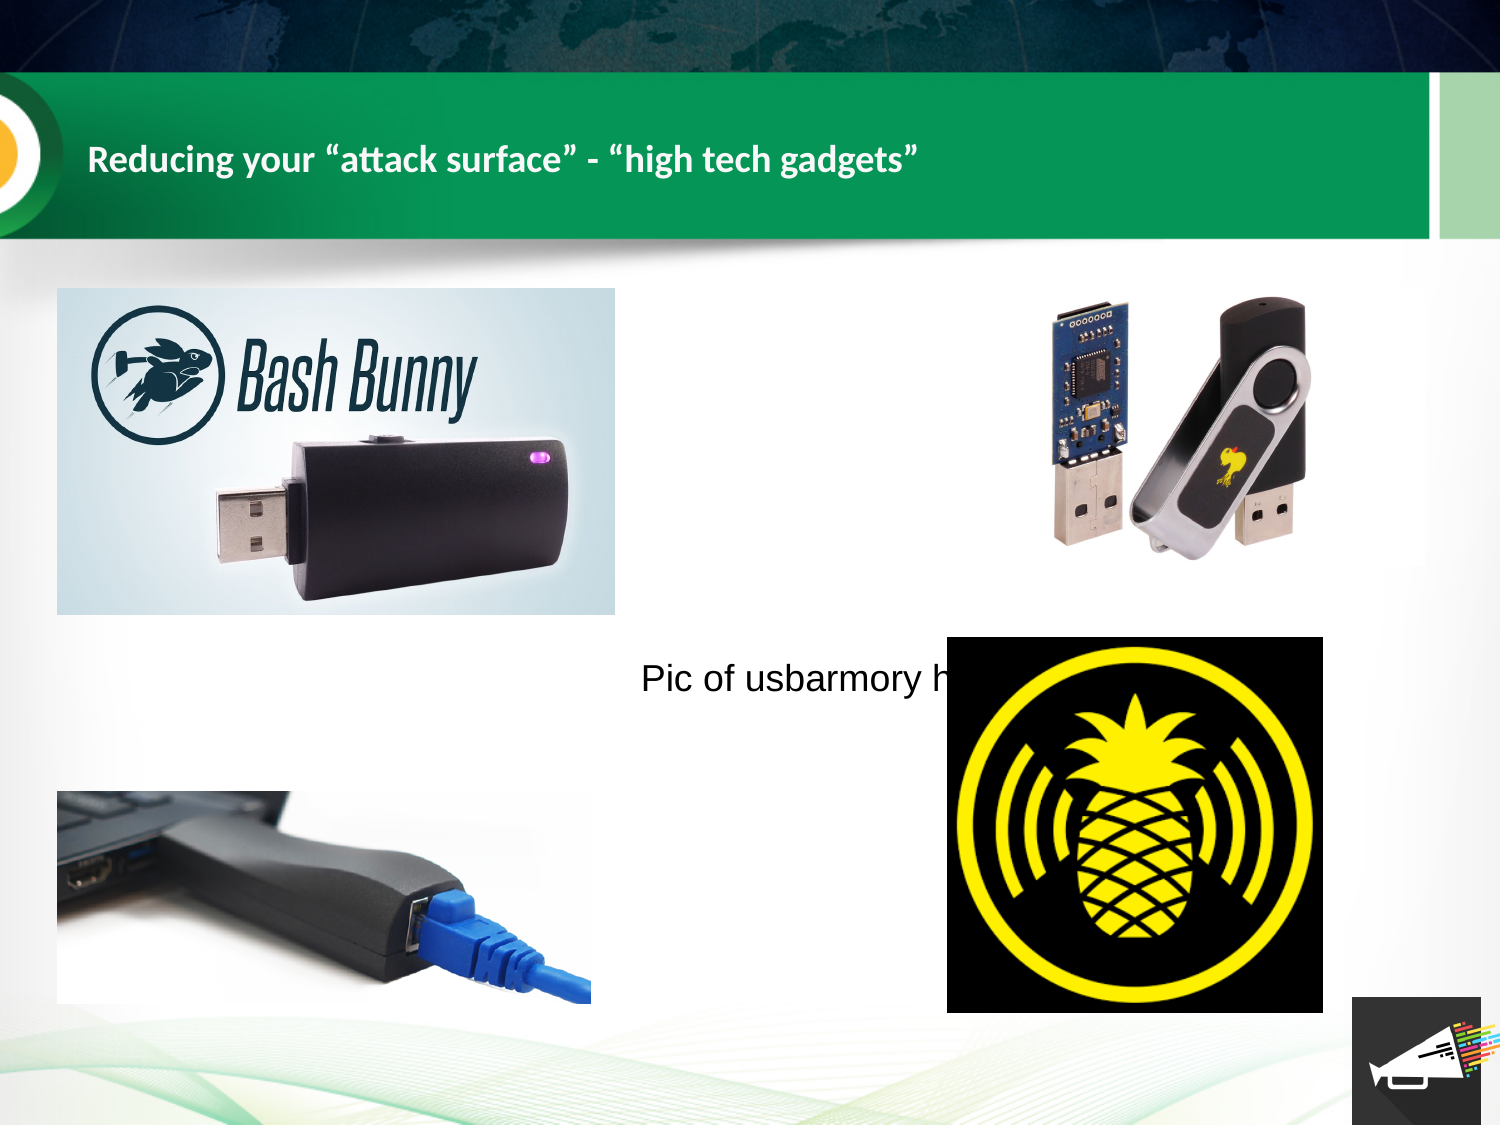

# Reducing your “attack surface” - “high tech gadgets”
Pic of usbarmory here